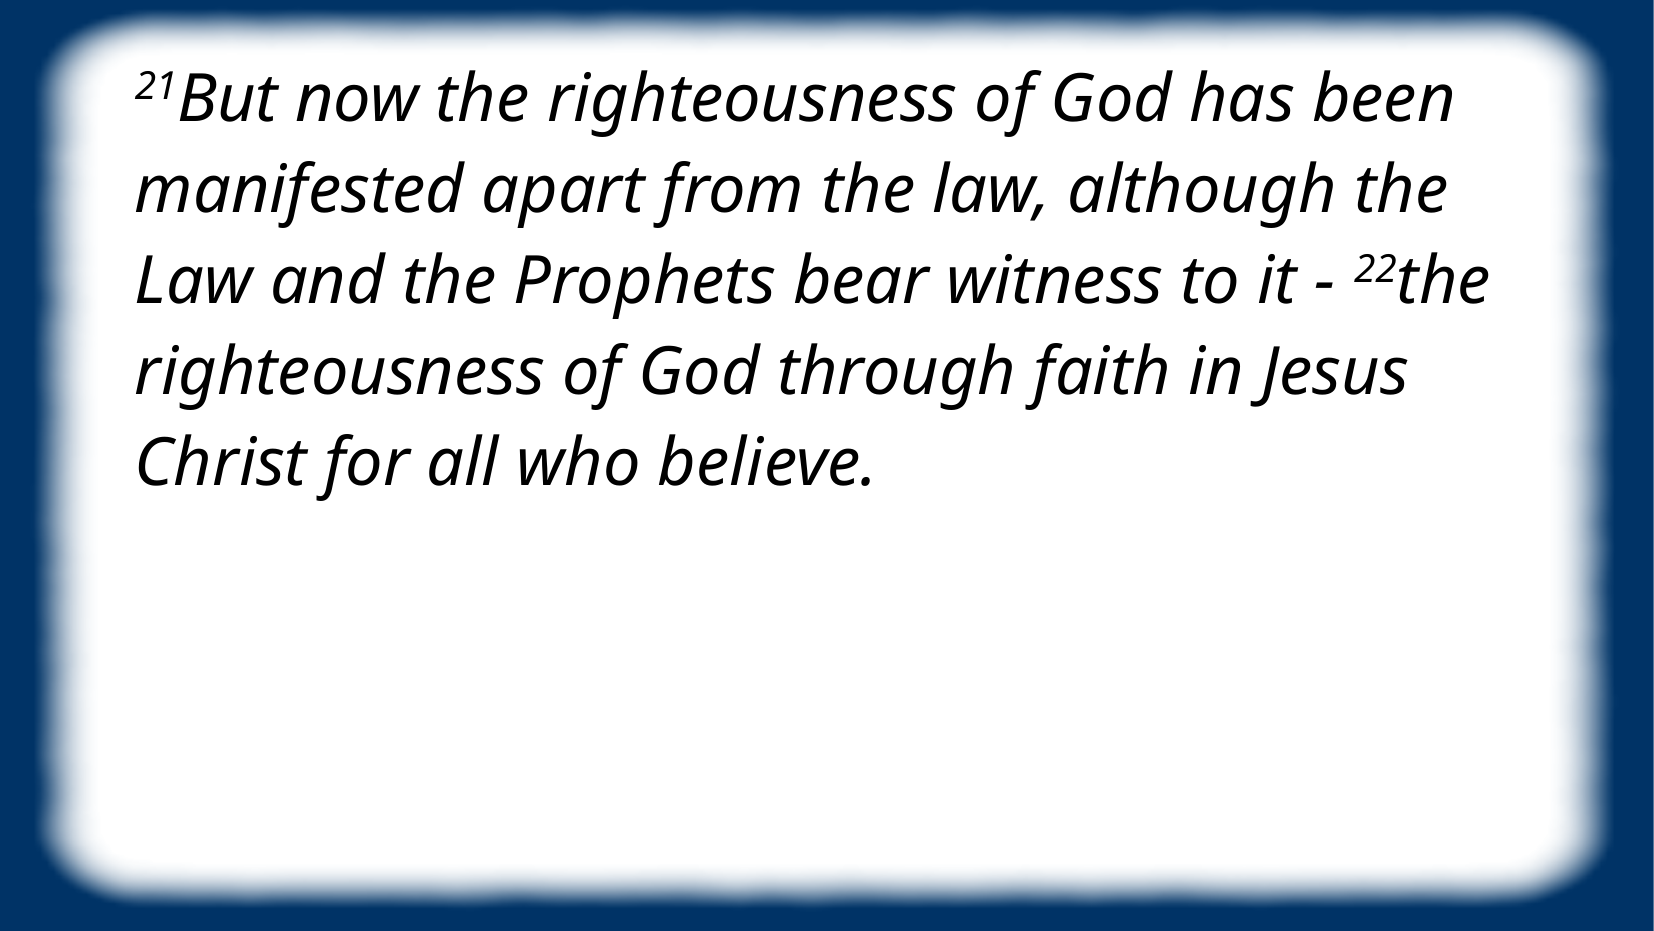

21But now the righteousness of God has been manifested apart from the law, although the Law and the Prophets bear witness to it - 22the righteousness of God through faith in Jesus Christ for all who believe.